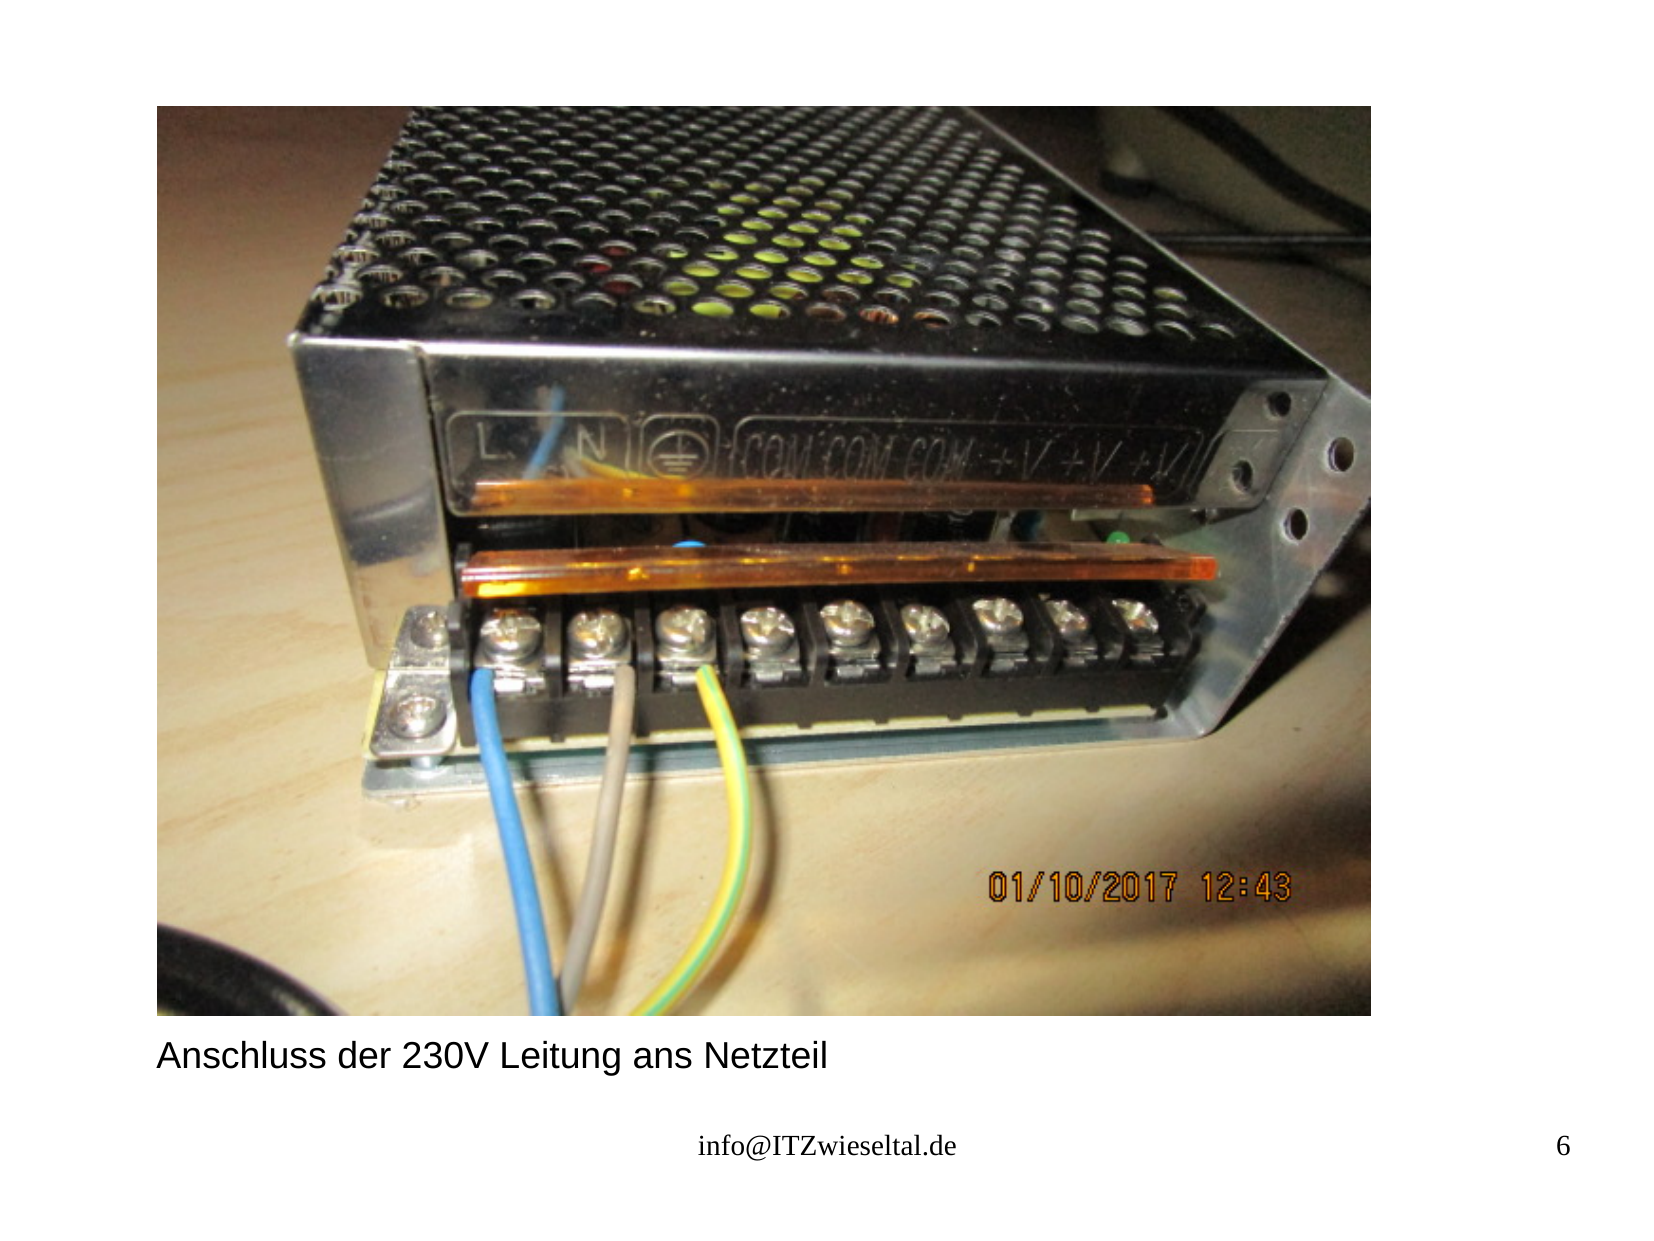

Anschluss der 230V Leitung ans Netzteil
info@ITZwieseltal.de
6